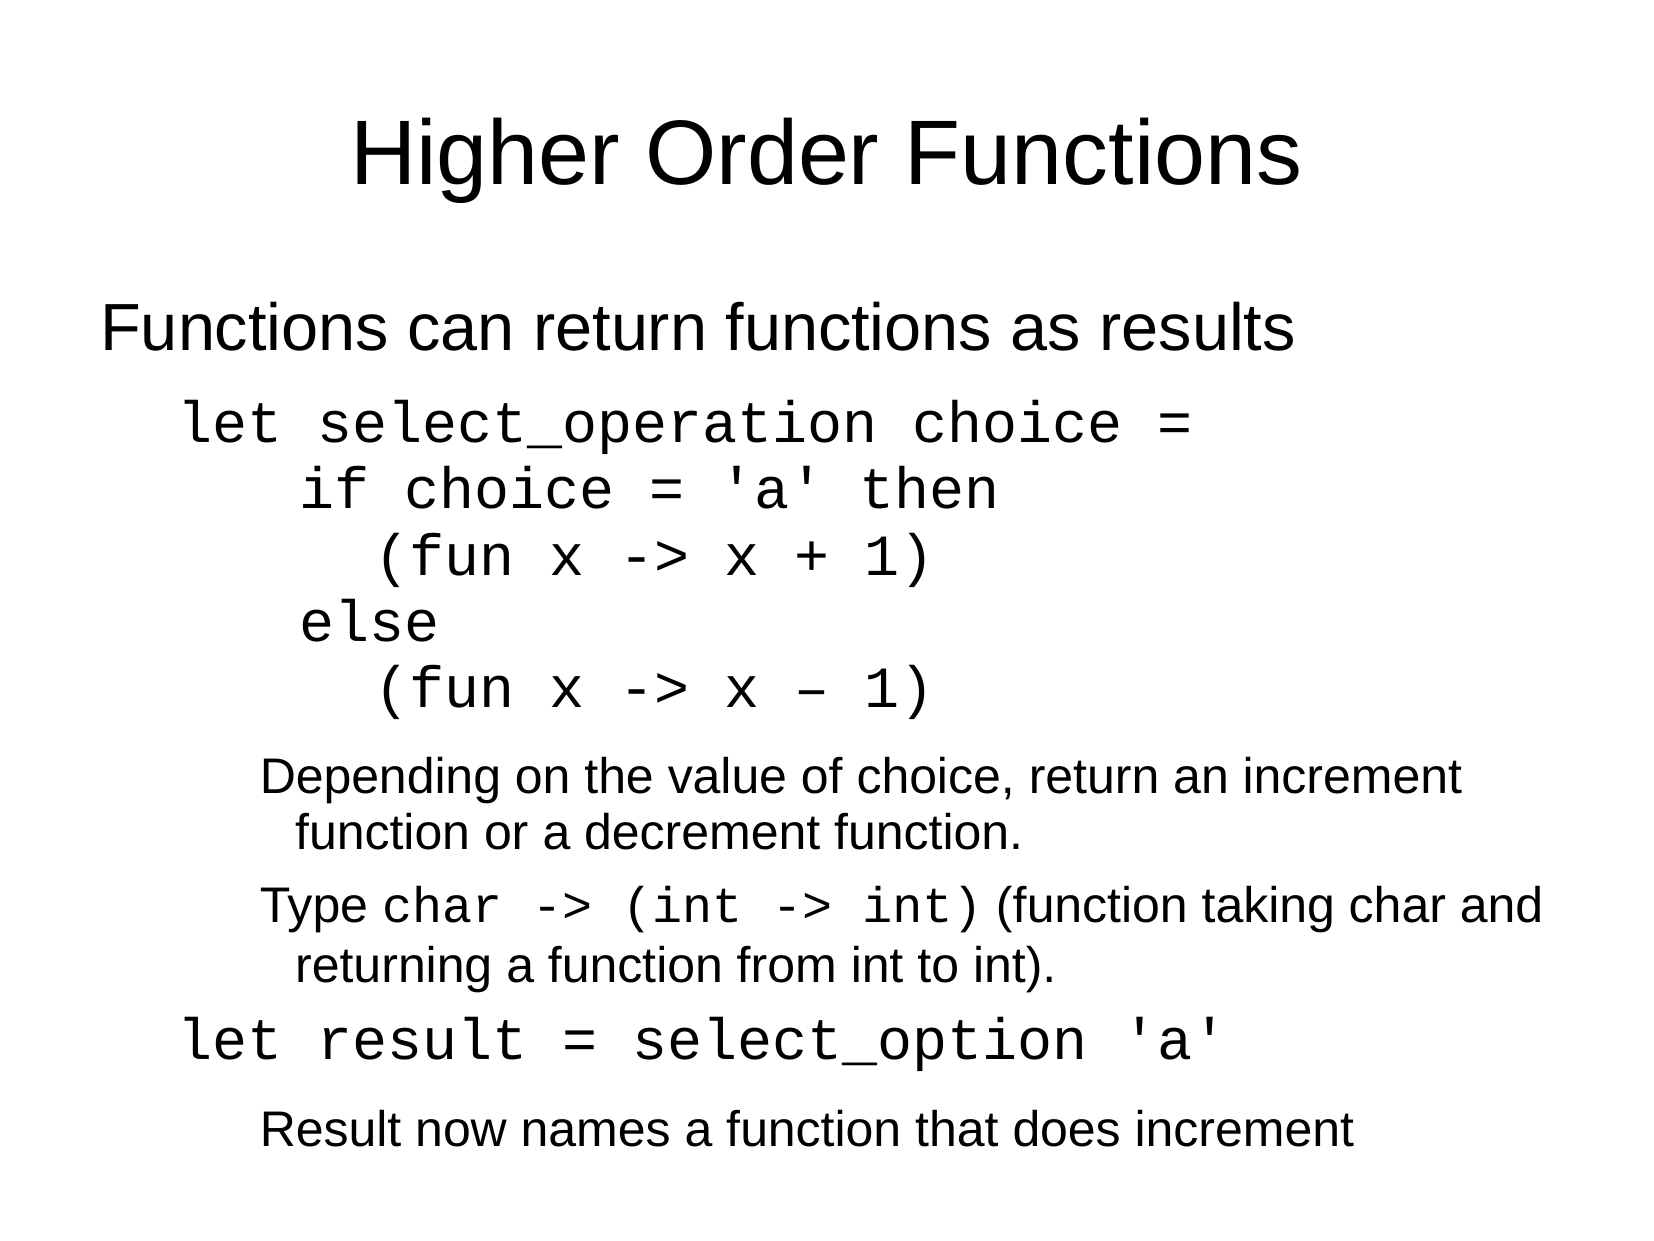

# Higher Order Functions
Functions can return functions as results
let select_operation choice =
	if choice = 'a' then
		(fun x -> x + 1)
	else
		(fun x -> x – 1)
Depending on the value of choice, return an increment function or a decrement function.
Type char -> (int -> int) (function taking char and returning a function from int to int).
let result = select_option 'a'
Result now names a function that does increment